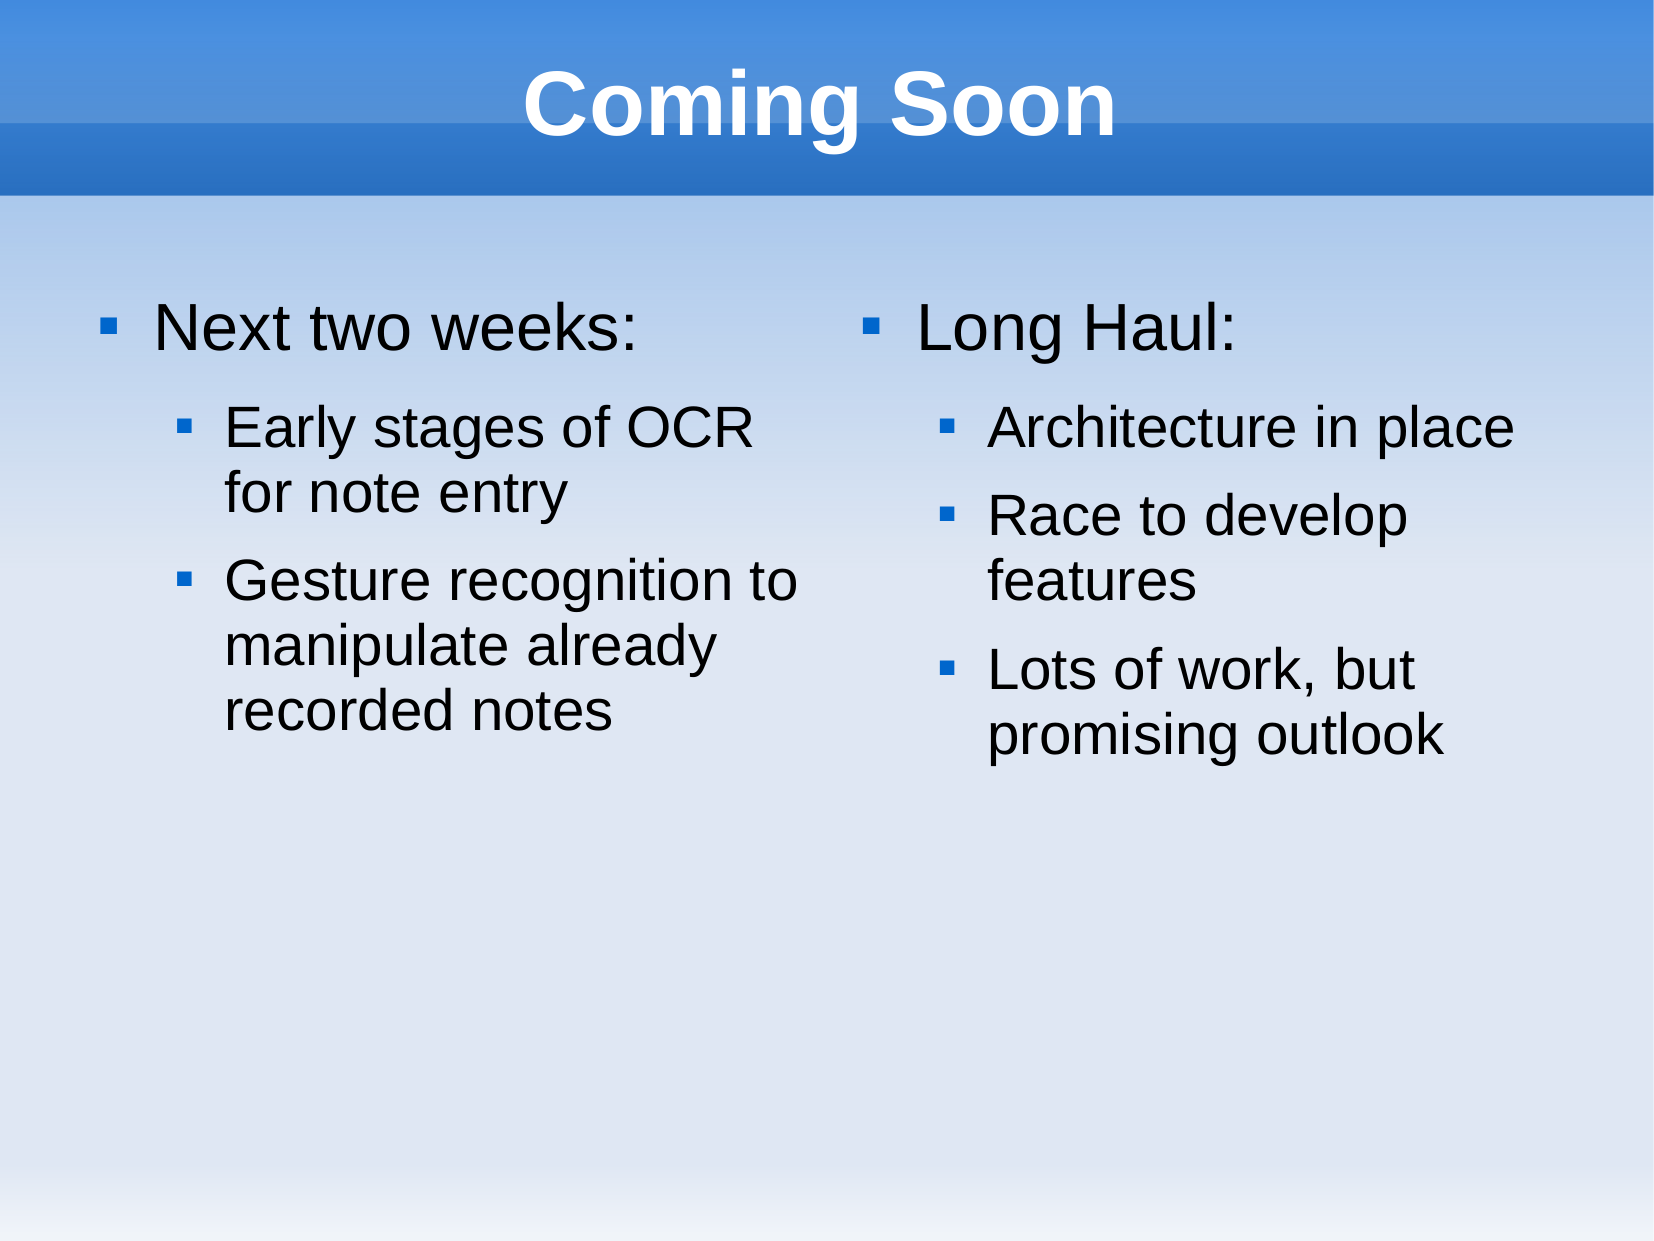

# Coming Soon
Next two weeks:
Early stages of OCR for note entry
Gesture recognition to manipulate already recorded notes
Long Haul:
Architecture in place
Race to develop features
Lots of work, but promising outlook